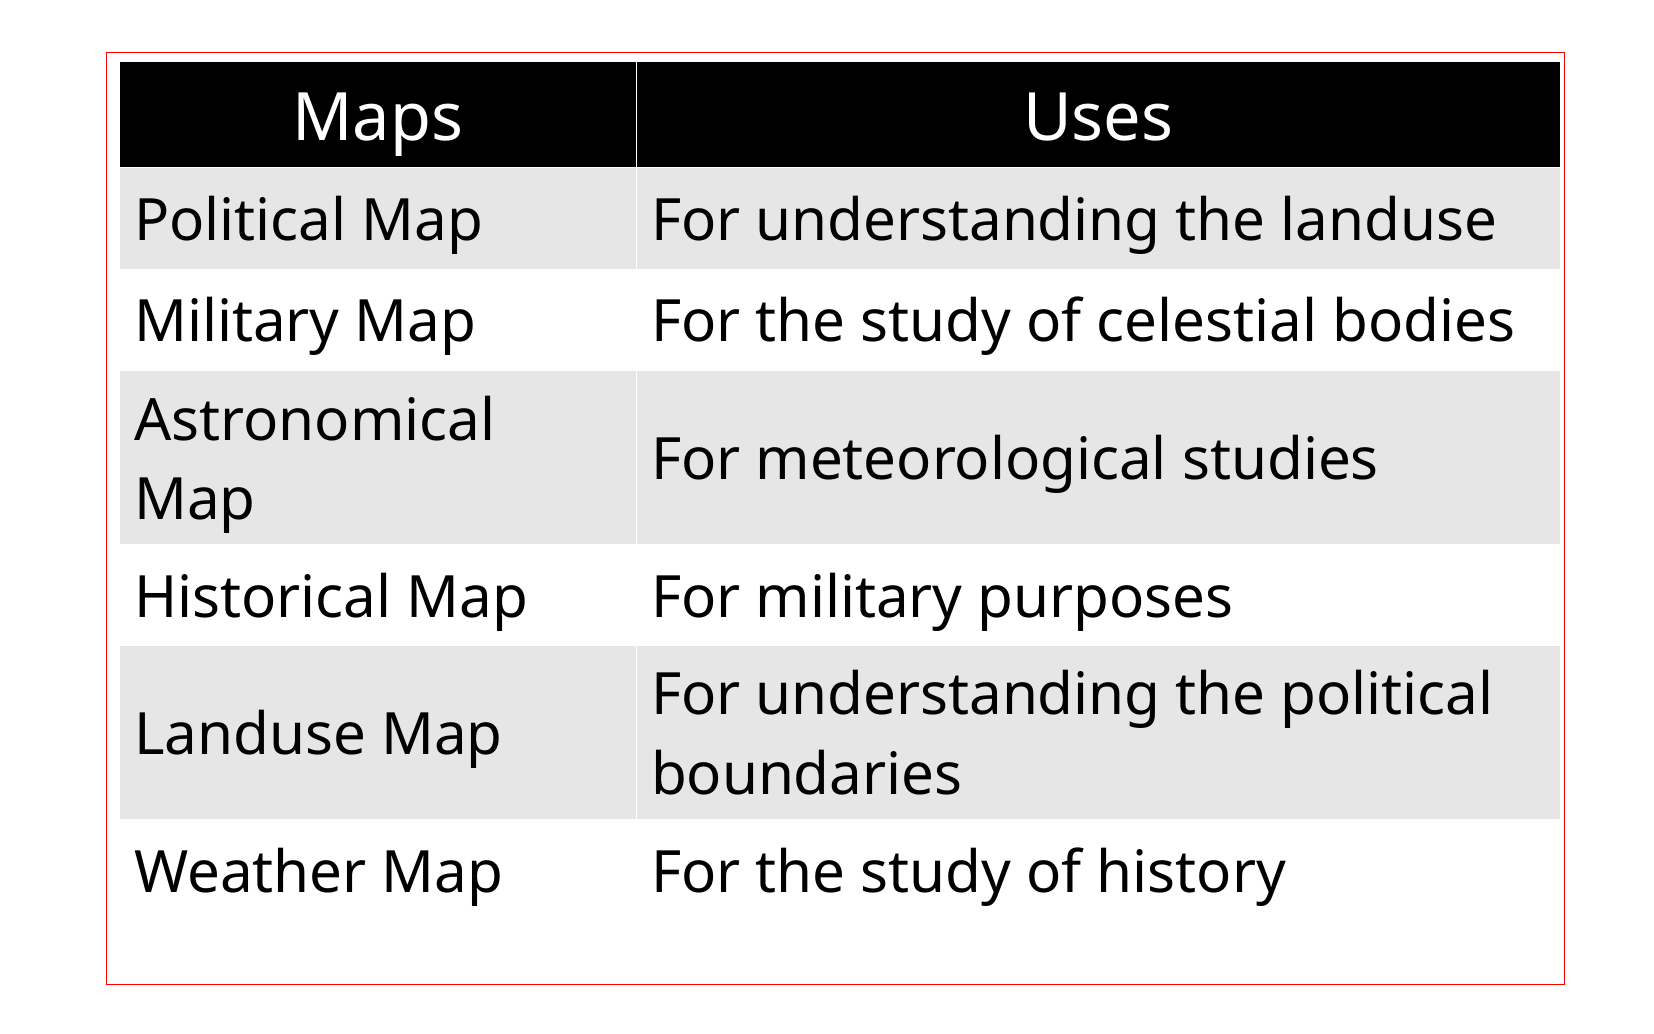

| Maps | Uses |
| --- | --- |
| Political Map | For understanding the landuse |
| Military Map | For the study of celestial bodies |
| Astronomical Map | For meteorological studies |
| Historical Map | For military purposes |
| Landuse Map | For understanding the political boundaries |
| Weather Map | For the study of history |